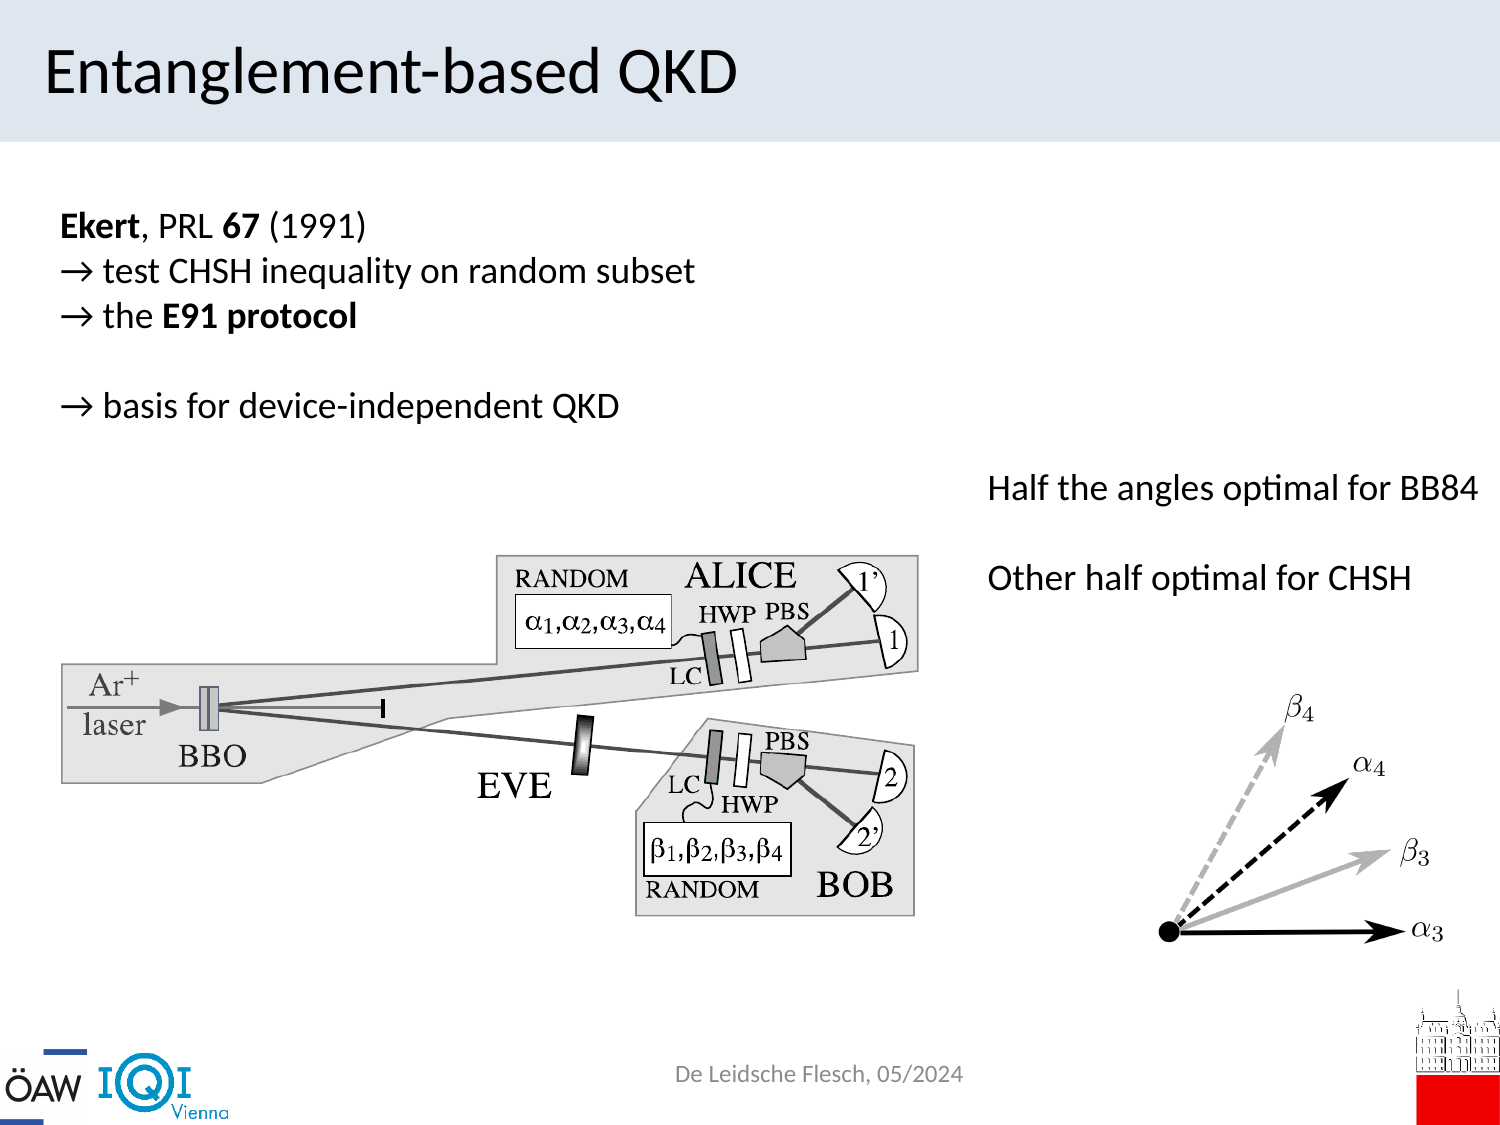

# Entanglement-based QKD
Ekert, PRL 67 (1991)
→ test CHSH inequality on random subset
→ the E91 protocol
→ basis for device-independent QKD
Half the angles optimal for BB84
Other half optimal for CHSH
De Leidsche Flesch, 05/2024